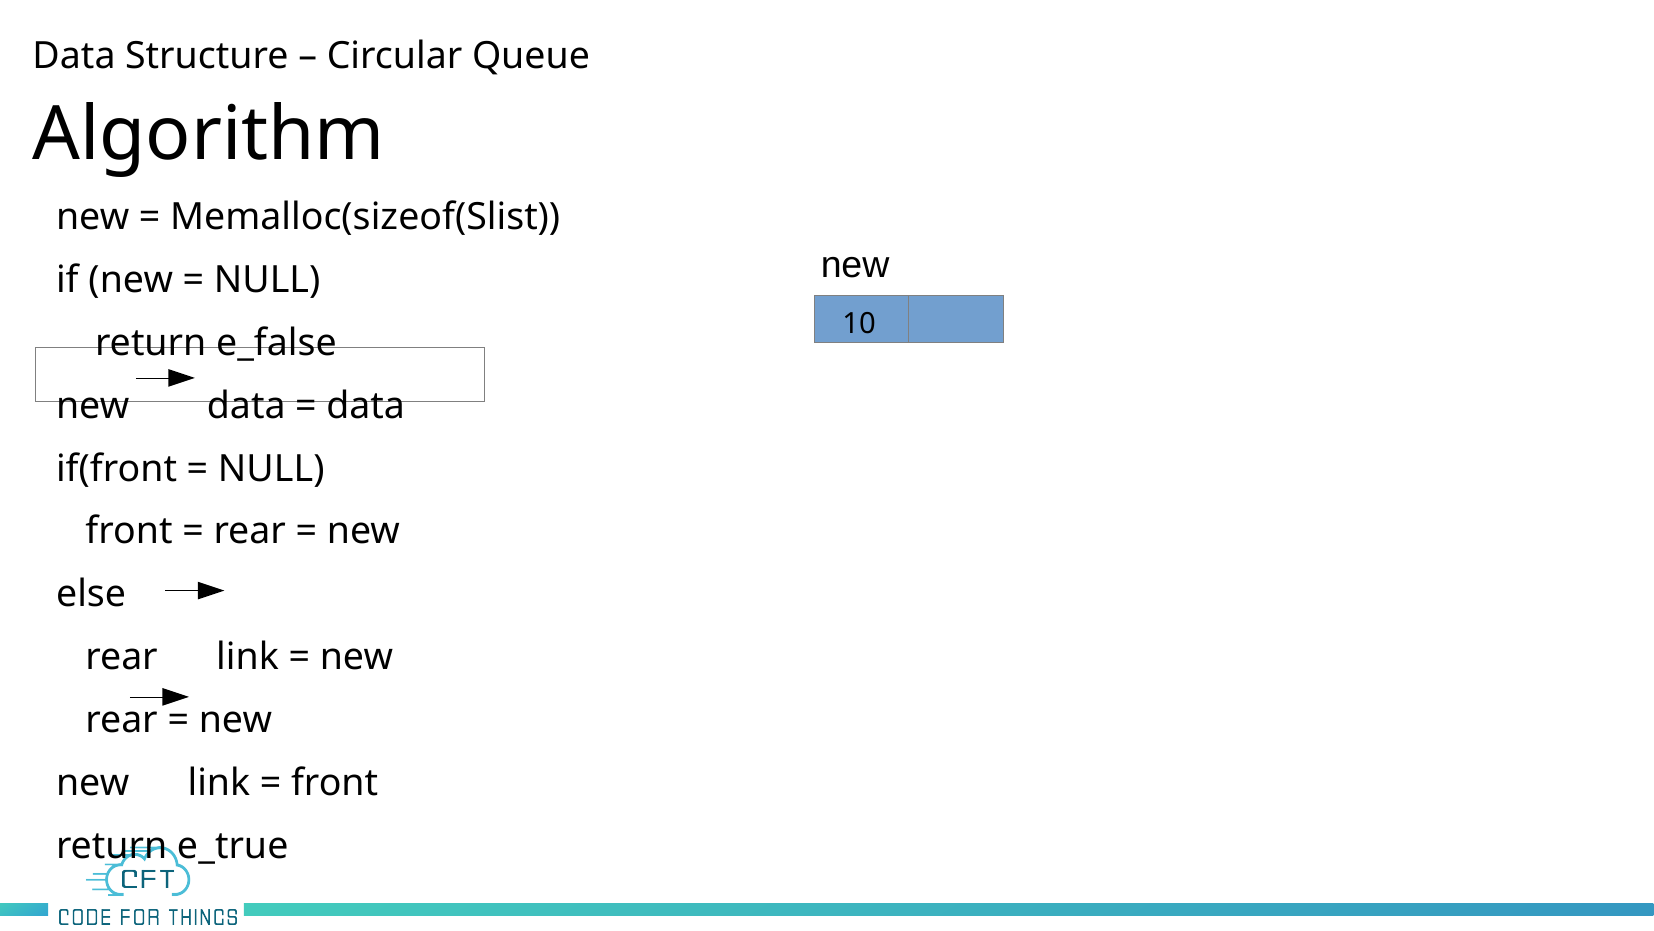

# Data Structure – Circular Queue Algorithm
new = Memalloc(sizeof(Slist))
if (new = NULL)
 return e_false
new data = data
if(front = NULL)
 front = rear = new
else
 rear link = new
 rear = new
new link = front
return e_true
new
10